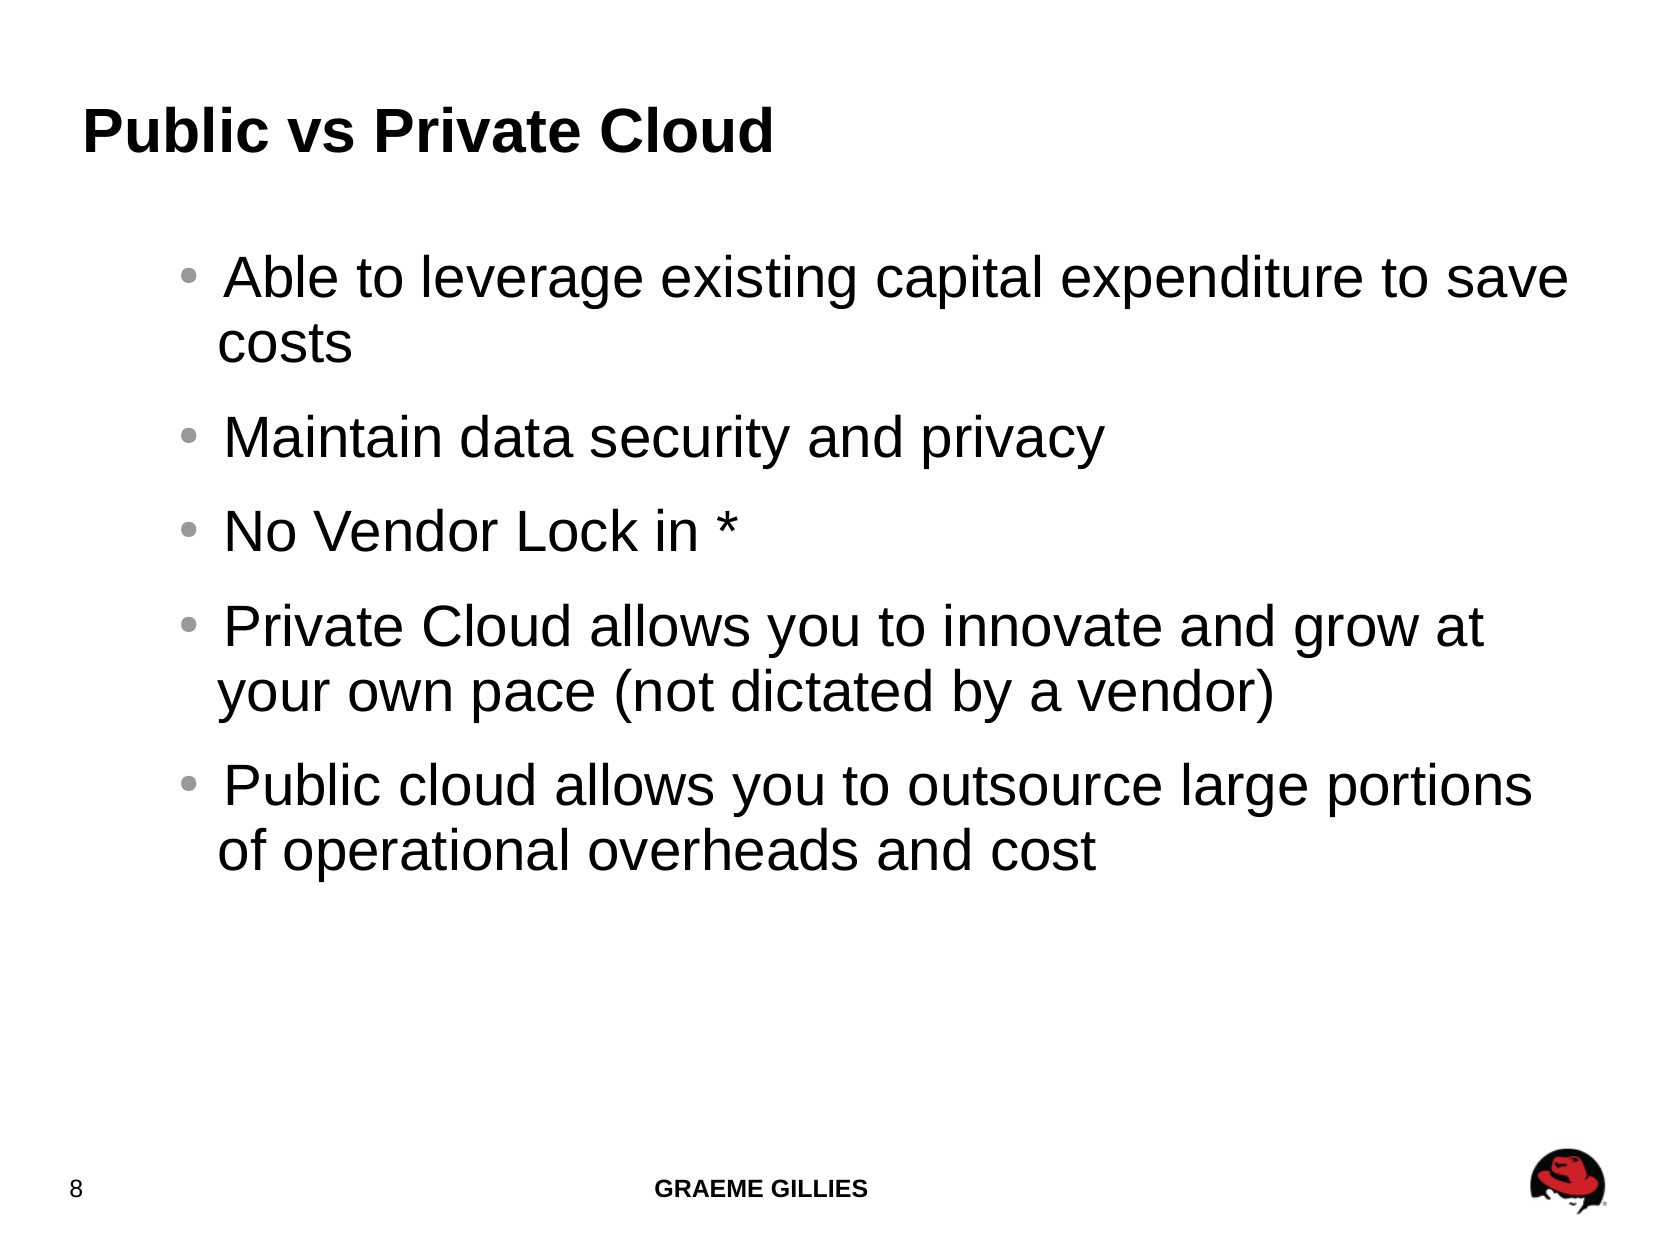

# Public vs Private Cloud
Able to leverage existing capital expenditure to save costs
Maintain data security and privacy
No Vendor Lock in *
Private Cloud allows you to innovate and grow at your own pace (not dictated by a vendor)
Public cloud allows you to outsource large portions of operational overheads and cost